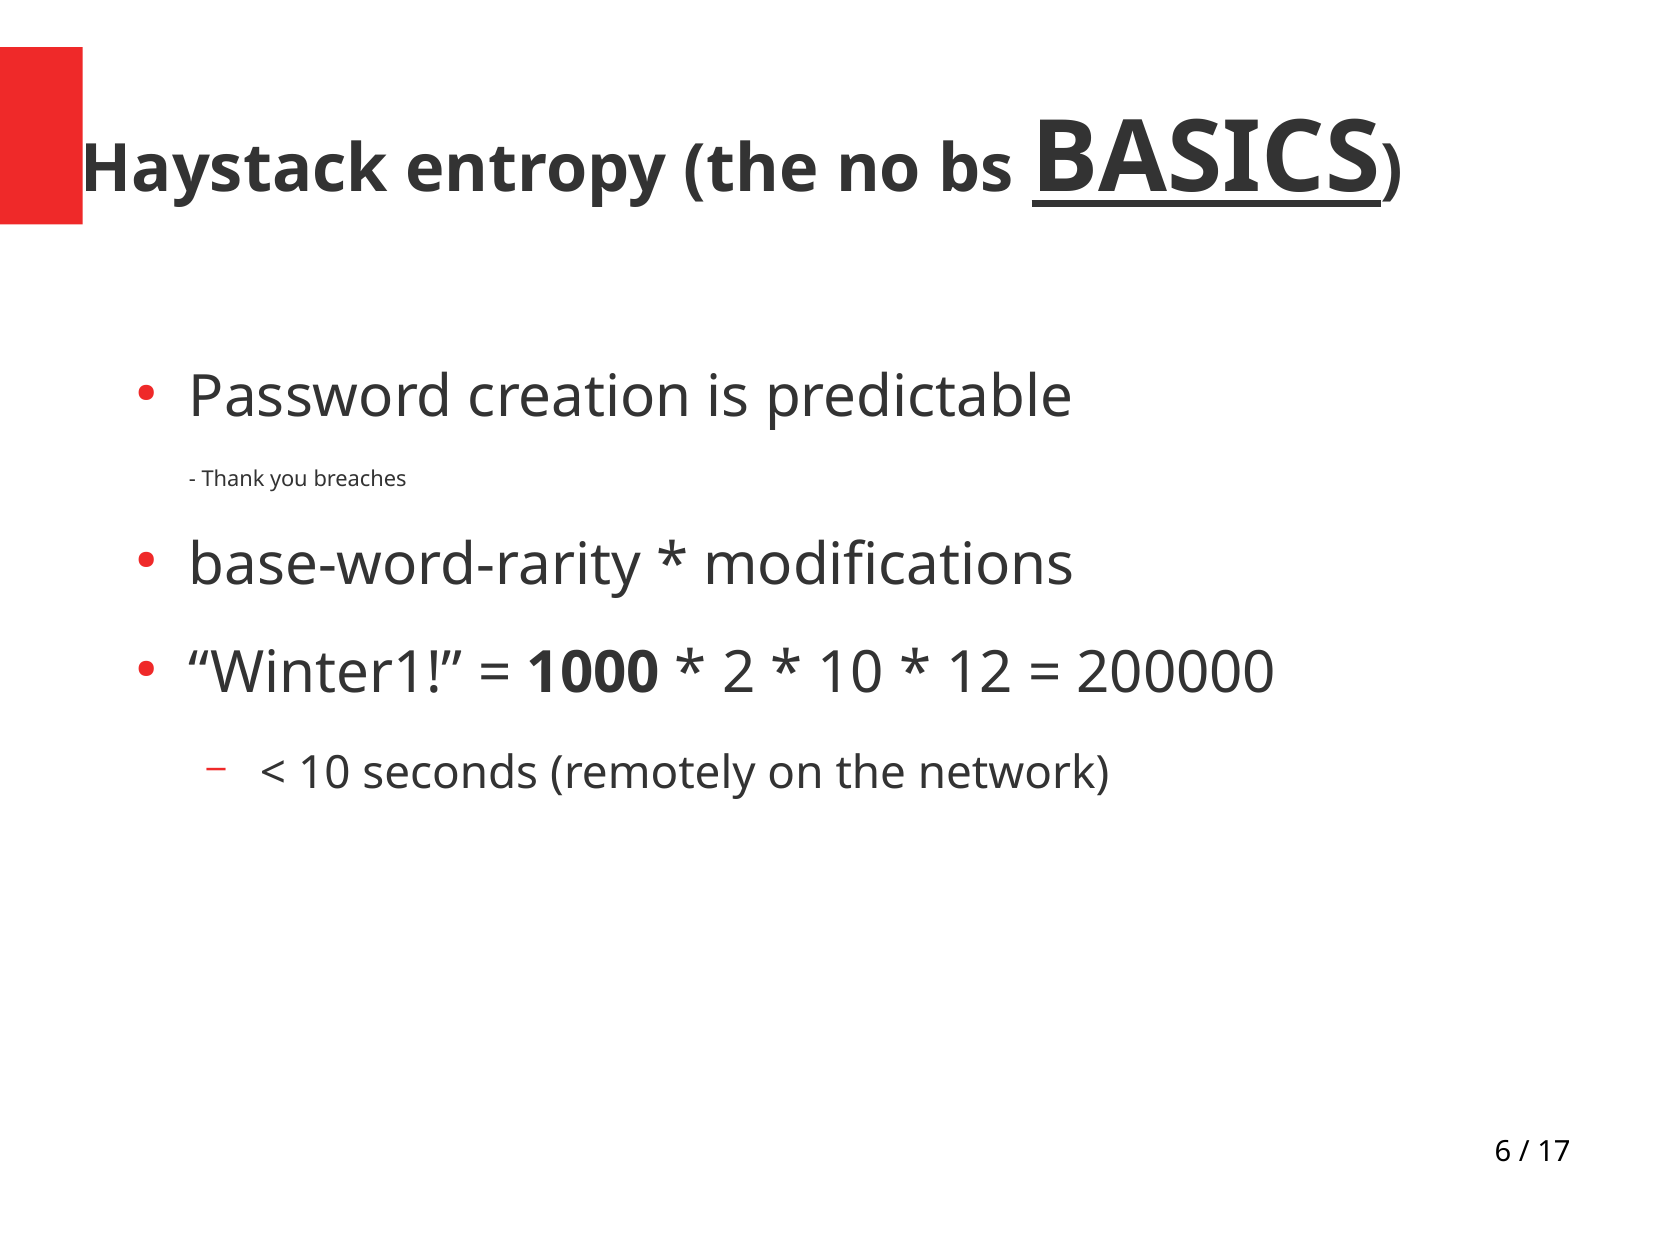

# Haystack entropy (the no bs BASICS)
Password creation is predictable
- Thank you breaches
base-word-rarity * modifications
“Winter1!” = 1000 * 2 * 10 * 12 = 200000
< 10 seconds (remotely on the network)
6